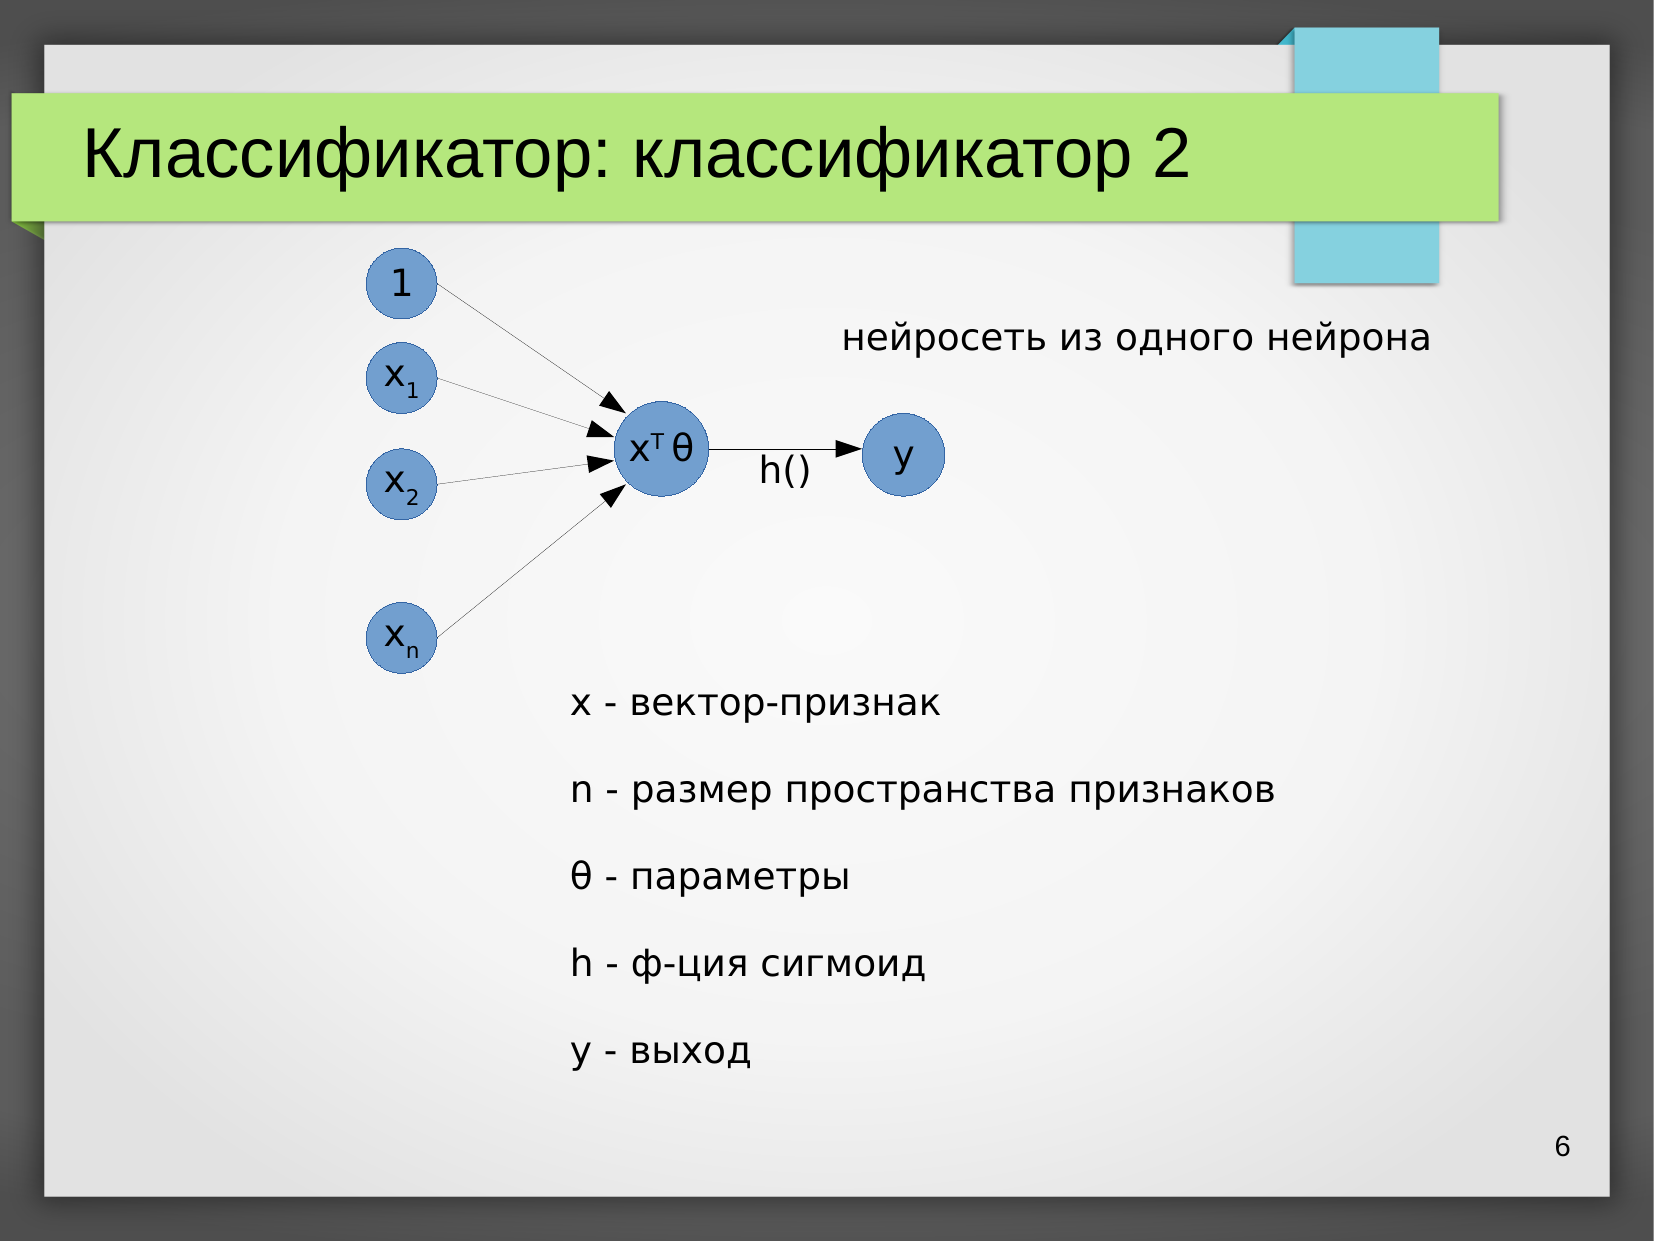

# Классификатор: классификатор 2
1
нейросеть из одного нейрона
x1
xT θ
y
x2
h()
xn
x - вектор-признак
n - размер пространства признаков
θ - параметры
h - ф-ция сигмоид
y - выход
6